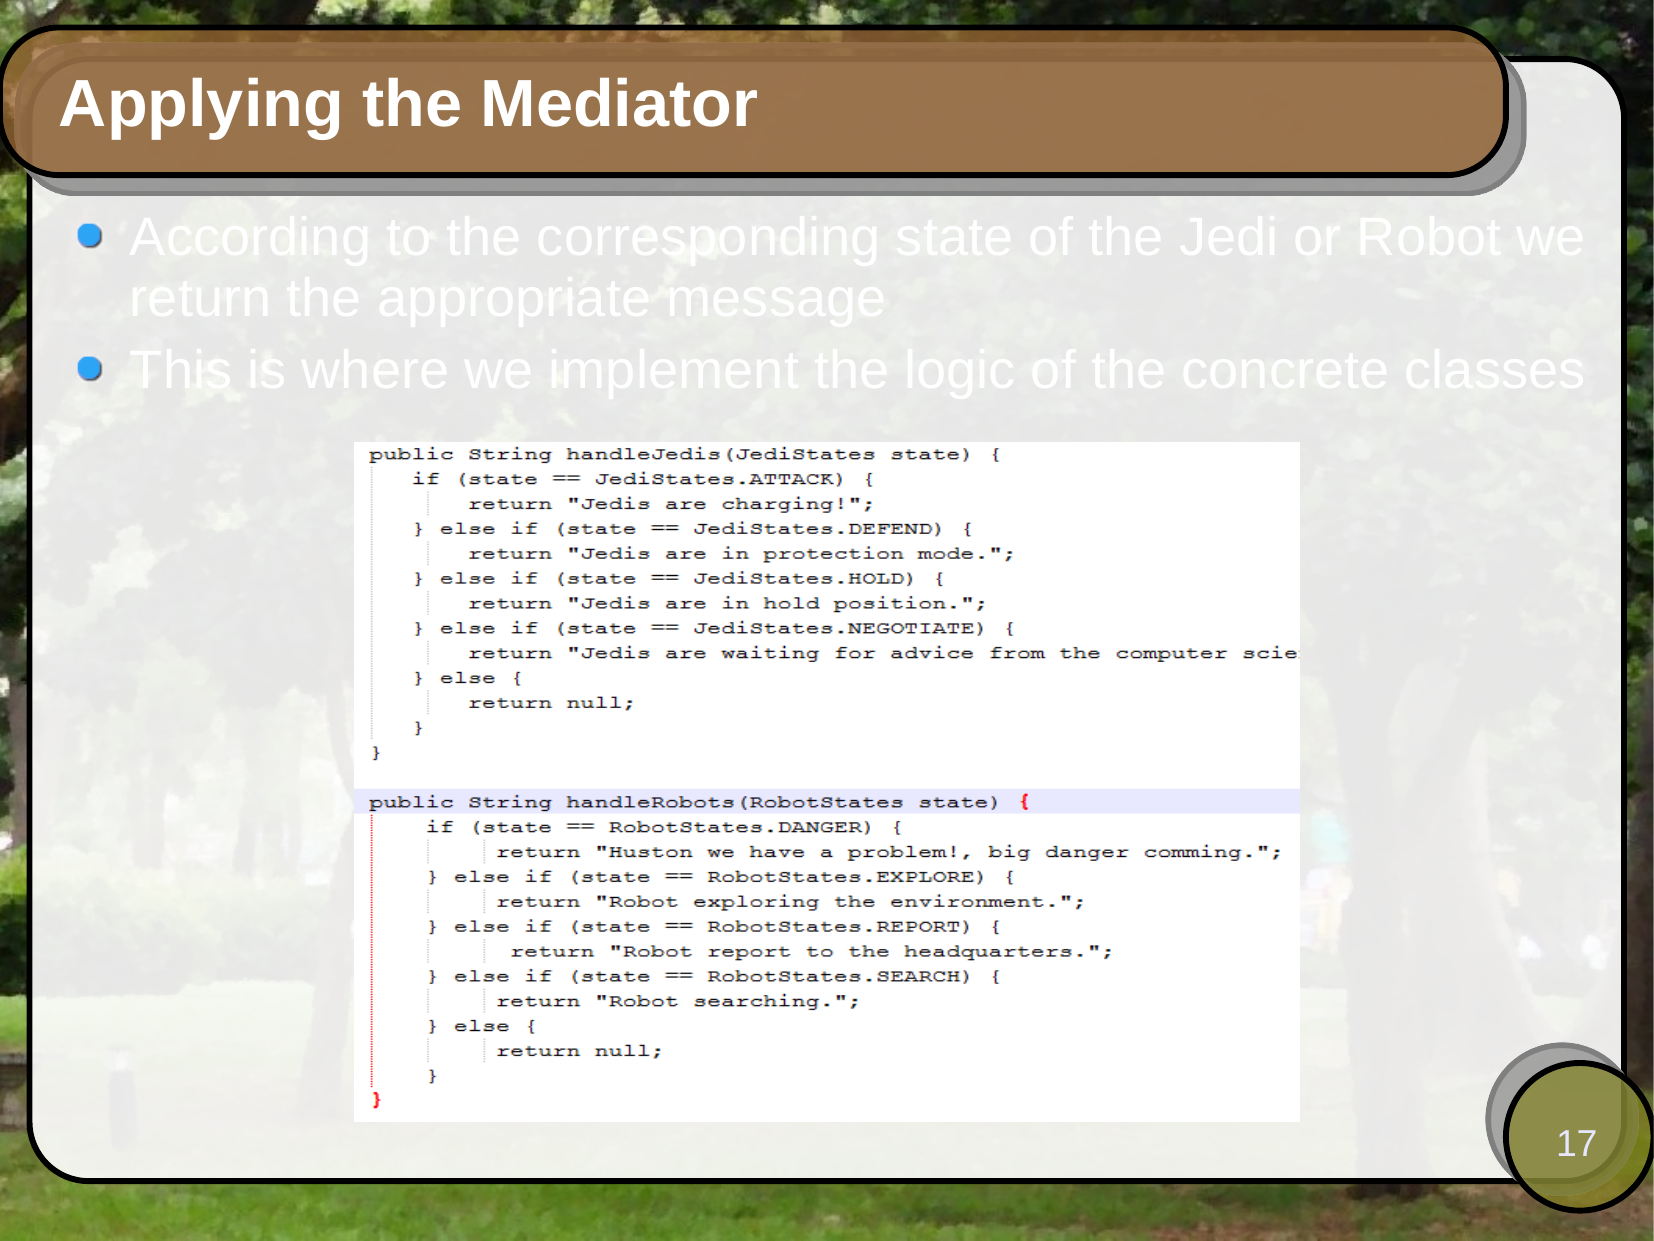

# Applying the Mediator
According to the corresponding state of the Jedi or Robot we return the appropriate message
This is where we implement the logic of the concrete classes
17